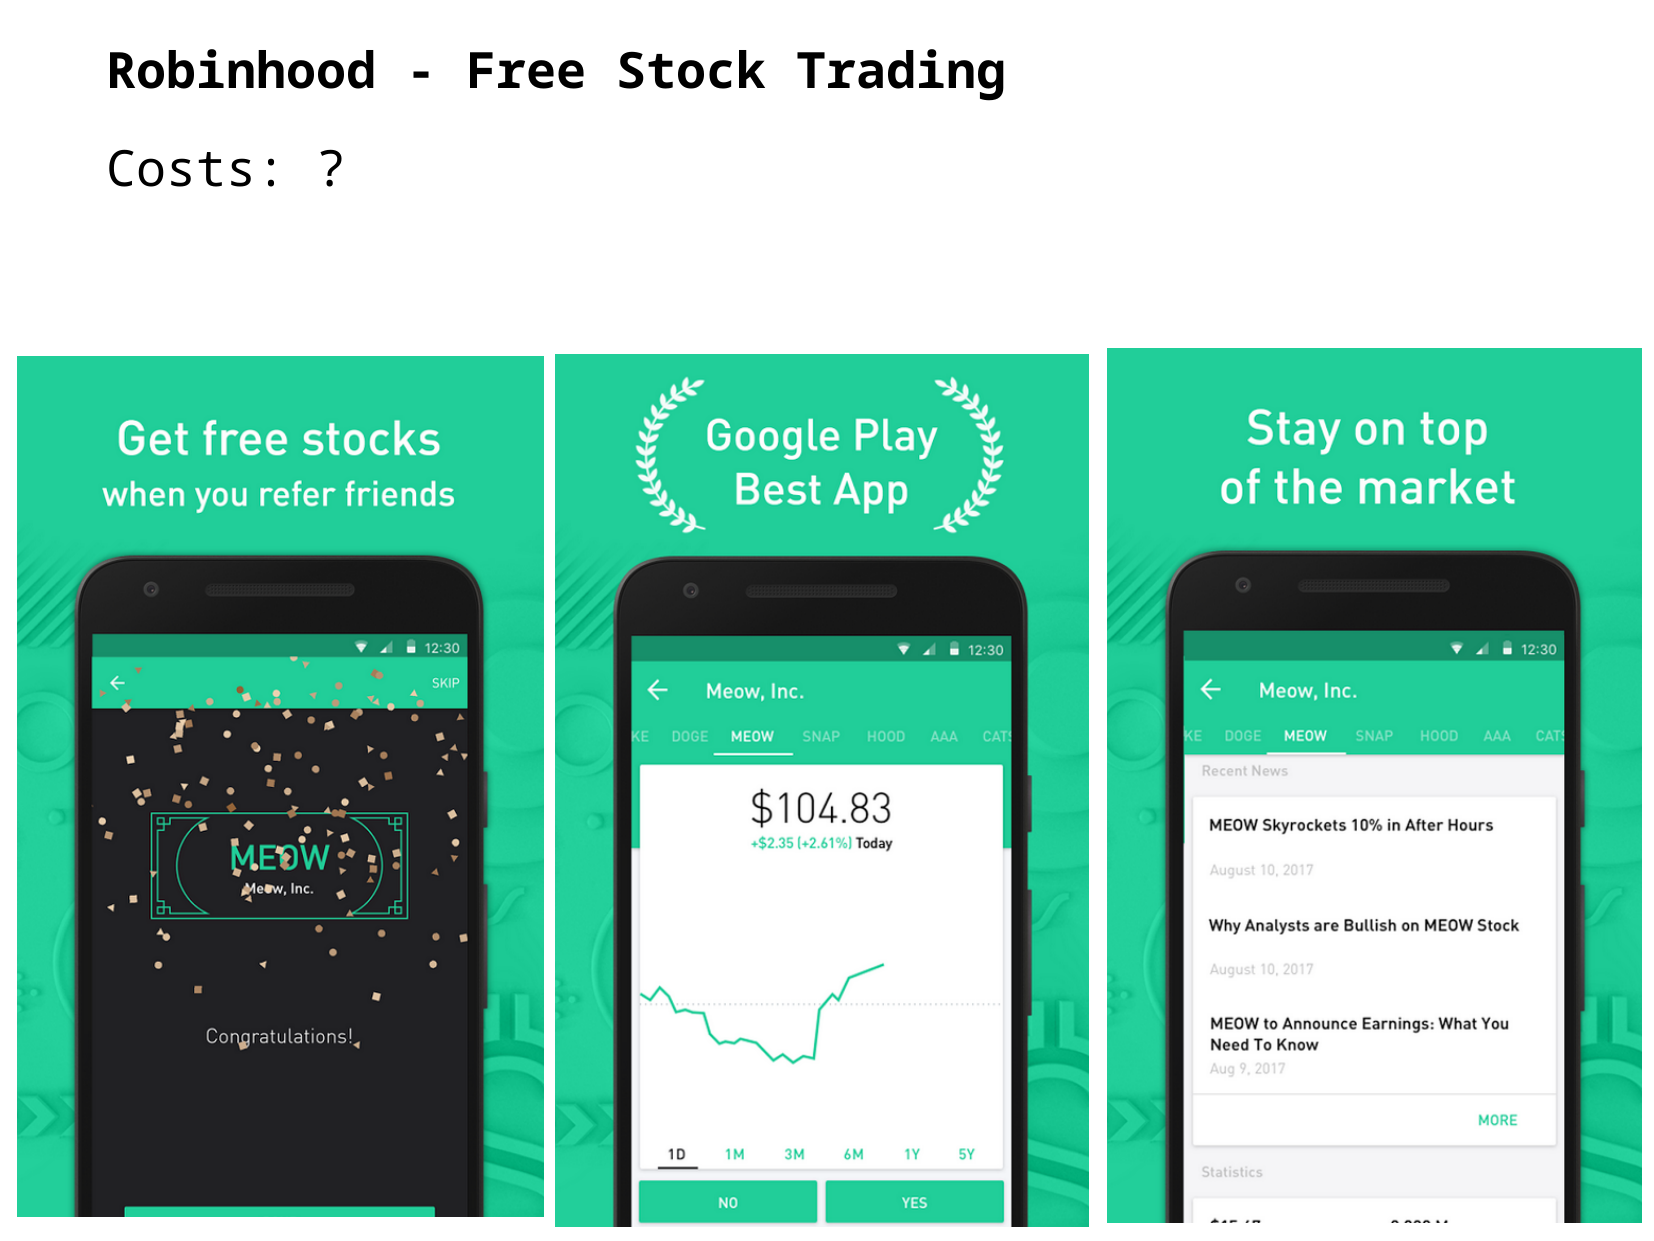

# Robinhood - Free Stock Trading
Costs: ?